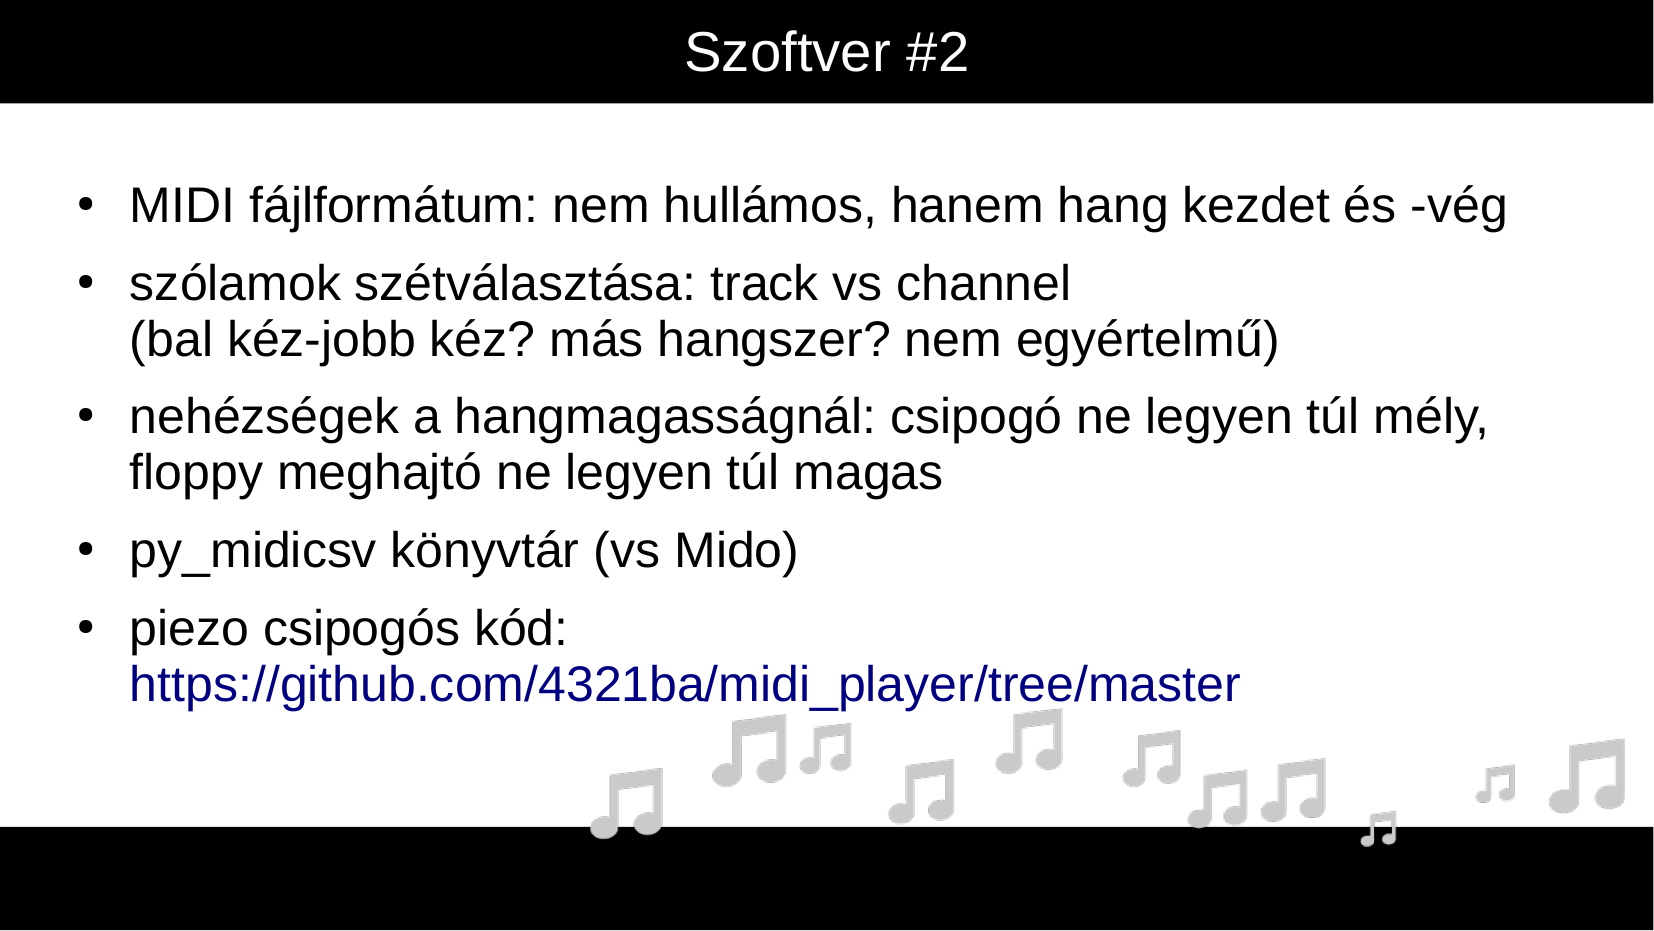

# Szoftver #2
MIDI fájlformátum: nem hullámos, hanem hang kezdet és -vég
szólamok szétválasztása: track vs channel
(bal kéz-jobb kéz? más hangszer? nem egyértelmű)
nehézségek a hangmagasságnál: csipogó ne legyen túl mély, floppy meghajtó ne legyen túl magas
py_midicsv könyvtár (vs Mido)
piezo csipogós kód: https://github.com/4321ba/midi_player/tree/master